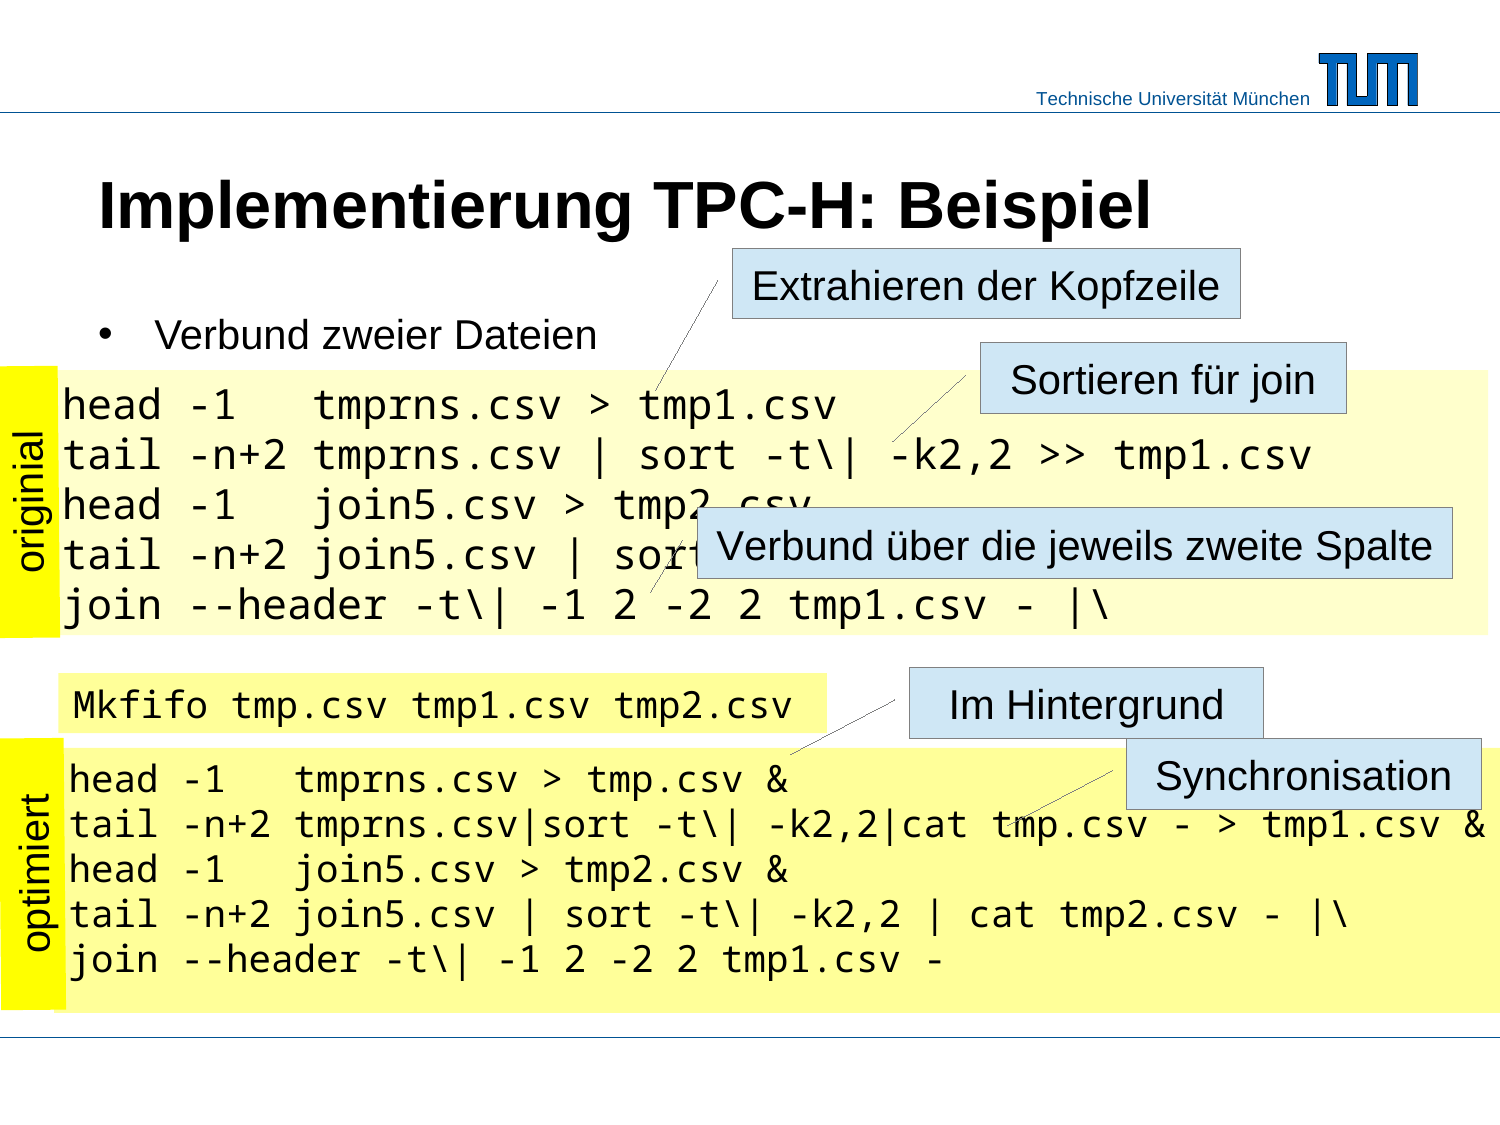

# Implementierung TPC-H: Beispiel
Extrahieren der Kopfzeile
Verbund zweier Dateien
Sortieren für join
head -1 tmprns.csv > tmp1.csv
tail -n+2 tmprns.csv | sort -t\| -k2,2 >> tmp1.csv
head -1 join5.csv > tmp2.csv
tail -n+2 join5.csv | sort -t\| -k2,2 |cat tmp2.csv- |\
join --header -t\| -1 2 -2 2 tmp1.csv - |\
originial
Verbund über die jeweils zweite Spalte
Im Hintergrund
Mkfifo tmp.csv tmp1.csv tmp2.csv
Synchronisation
head -1 tmprns.csv > tmp.csv &
tail -n+2 tmprns.csv|sort -t\| -k2,2|cat tmp.csv - > tmp1.csv &
head -1 join5.csv > tmp2.csv &
tail -n+2 join5.csv | sort -t\| -k2,2 | cat tmp2.csv - |\
join --header -t\| -1 2 -2 2 tmp1.csv -
optimiert